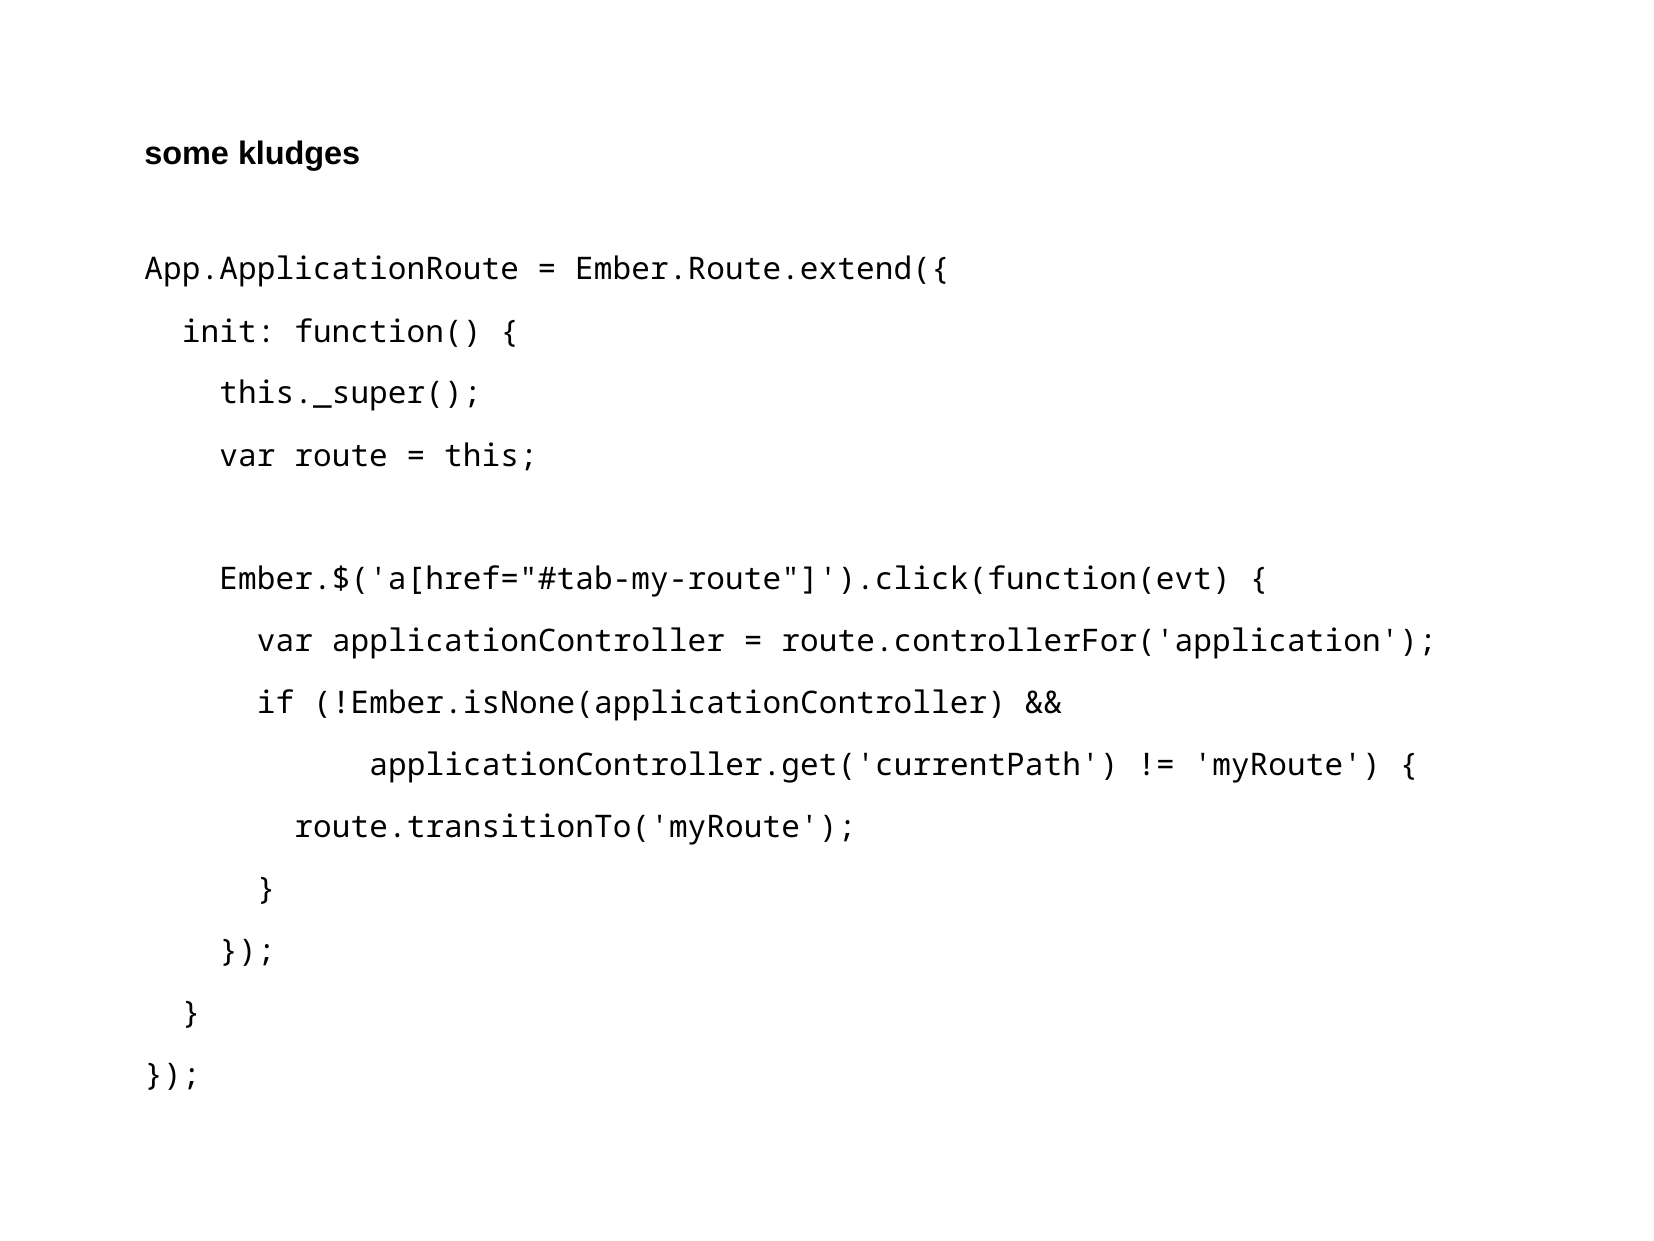

# some kludges
App.ApplicationRoute = Ember.Route.extend({
 init: function() {
 this._super();
 var route = this;
 Ember.$('a[href="#tab-my-route"]').click(function(evt) {
 var applicationController = route.controllerFor('application');
 if (!Ember.isNone(applicationController) &&
 applicationController.get('currentPath') != 'myRoute') {
 route.transitionTo('myRoute');
 }
 });
 }
});